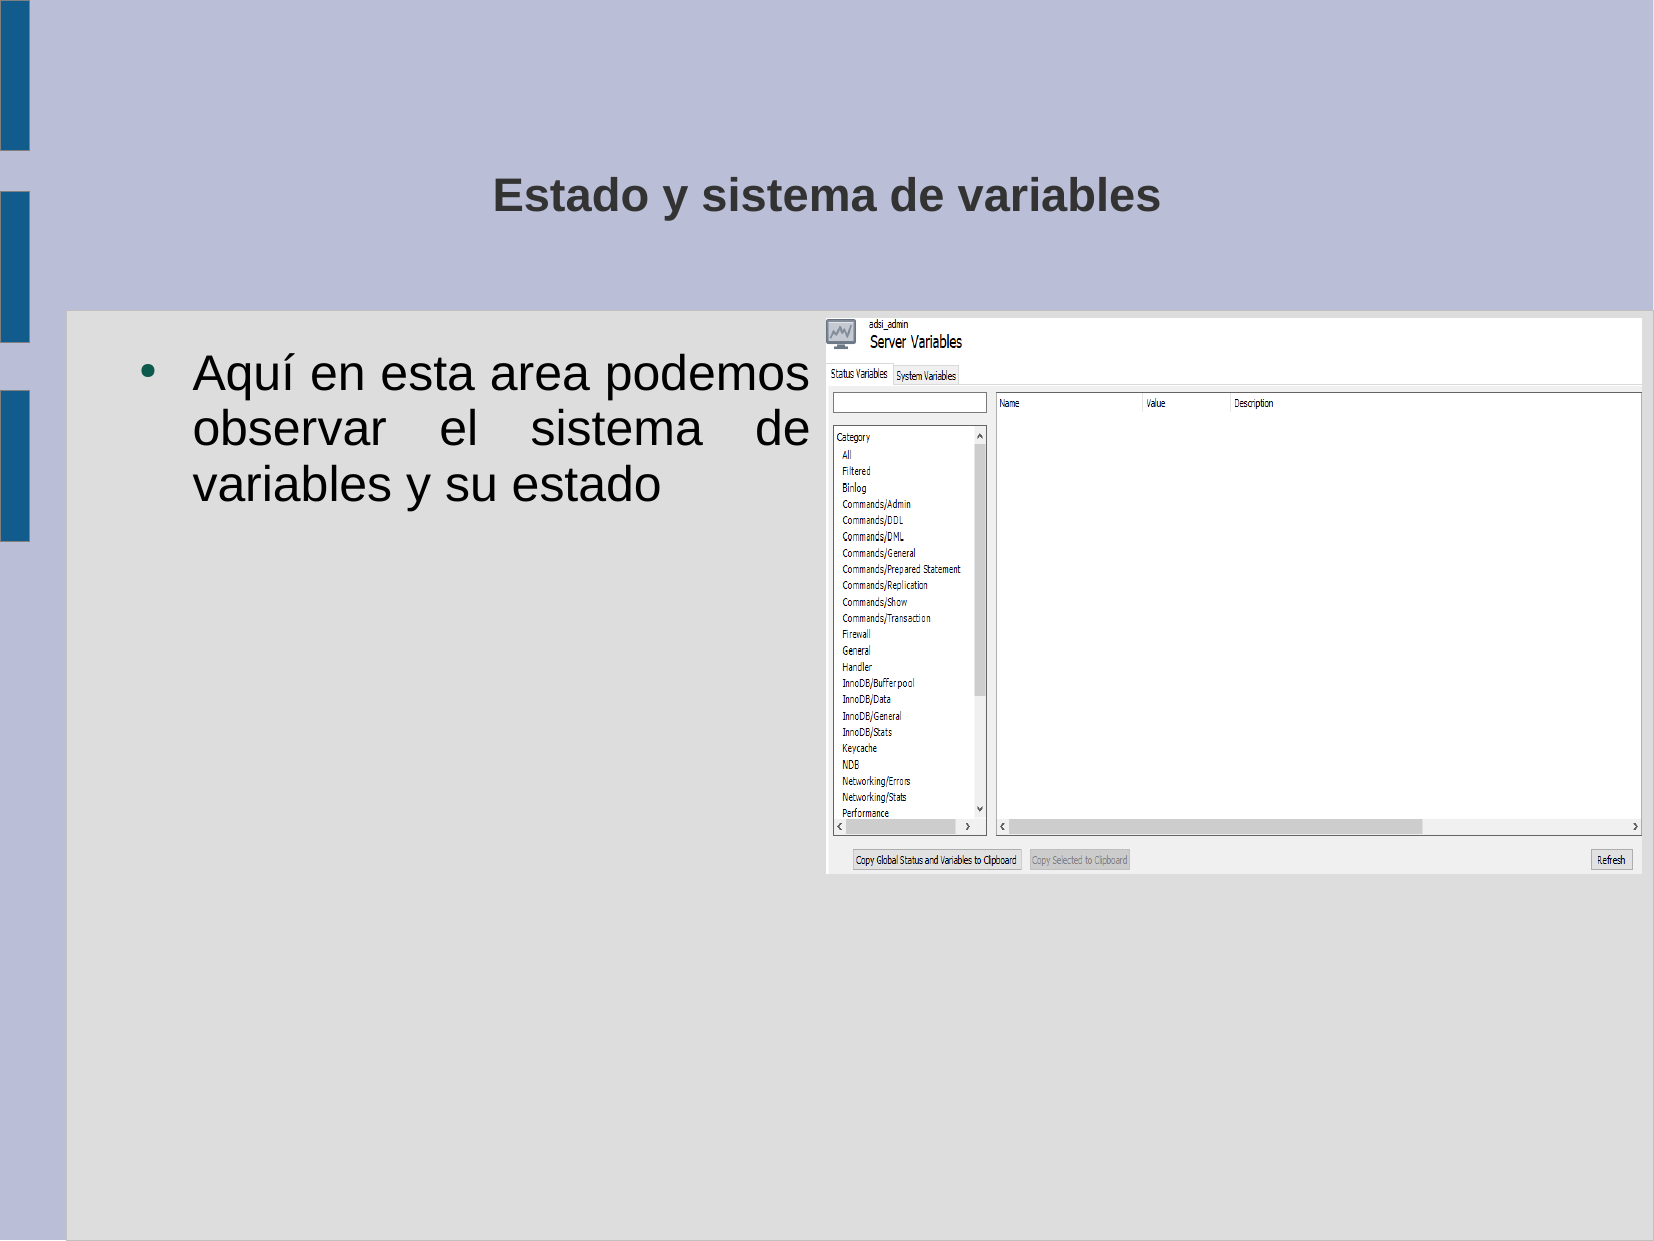

# Estado y sistema de variables
Aquí en esta area podemos observar el sistema de variables y su estado